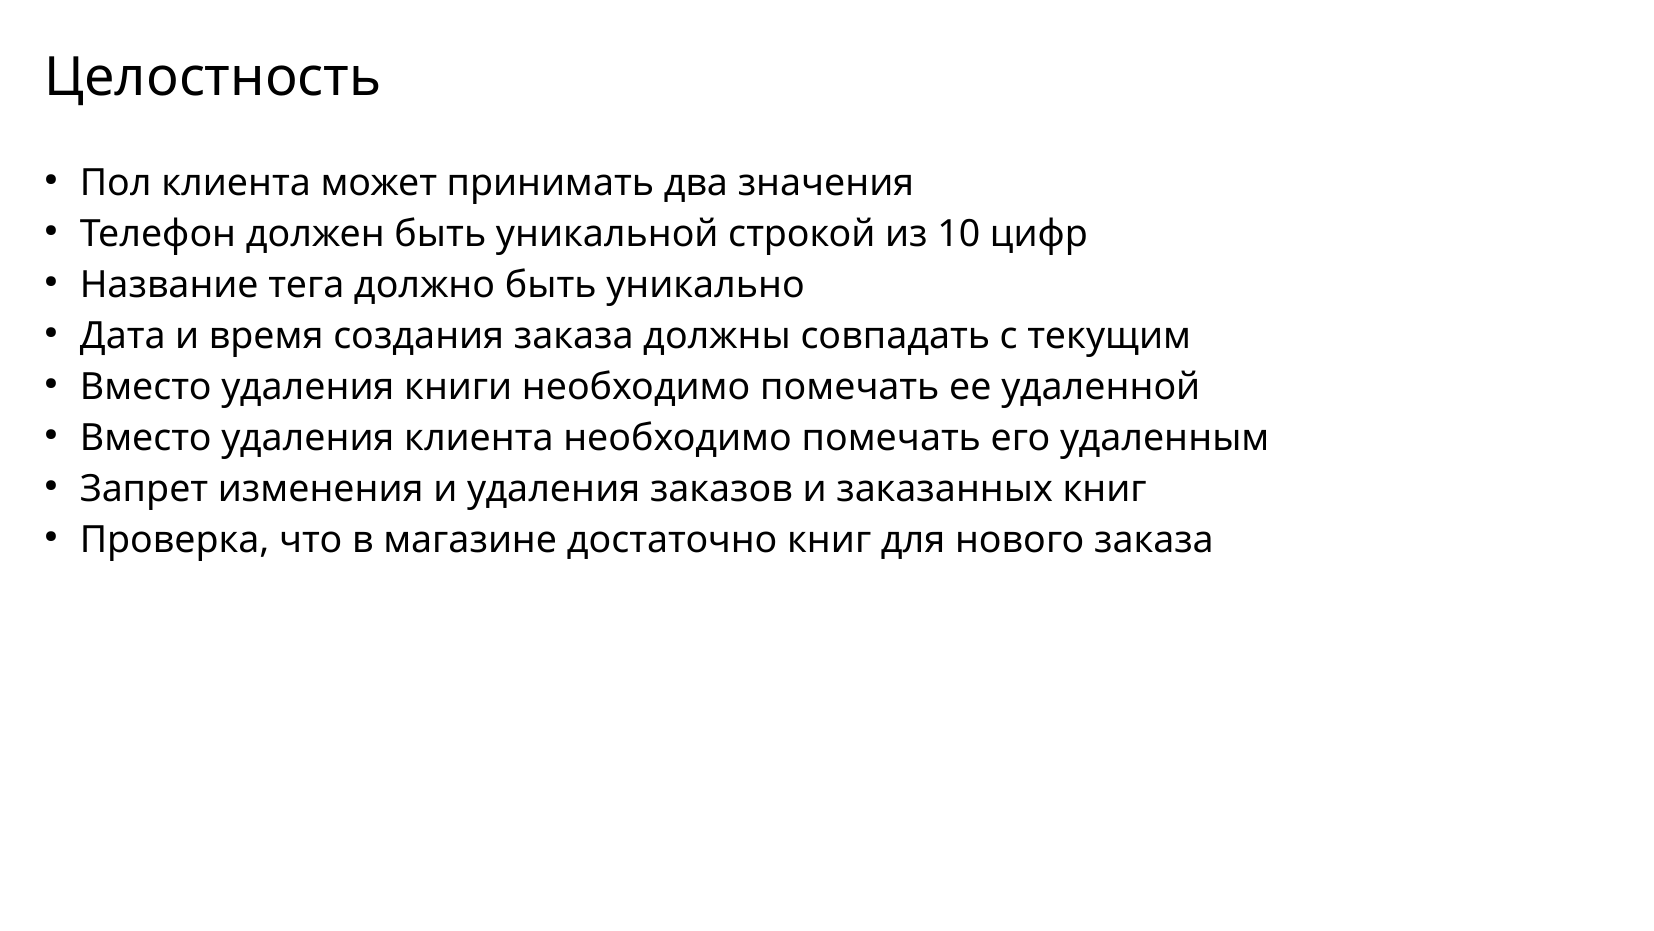

Целостность
Пол клиента может принимать два значения
Телефон должен быть уникальной строкой из 10 цифр
Название тега должно быть уникально
Дата и время создания заказа должны совпадать с текущим
Вместо удаления книги необходимо помечать ее удаленной
Вместо удаления клиента необходимо помечать его удаленным
Запрет изменения и удаления заказов и заказанных книг
Проверка, что в магазине достаточно книг для нового заказа